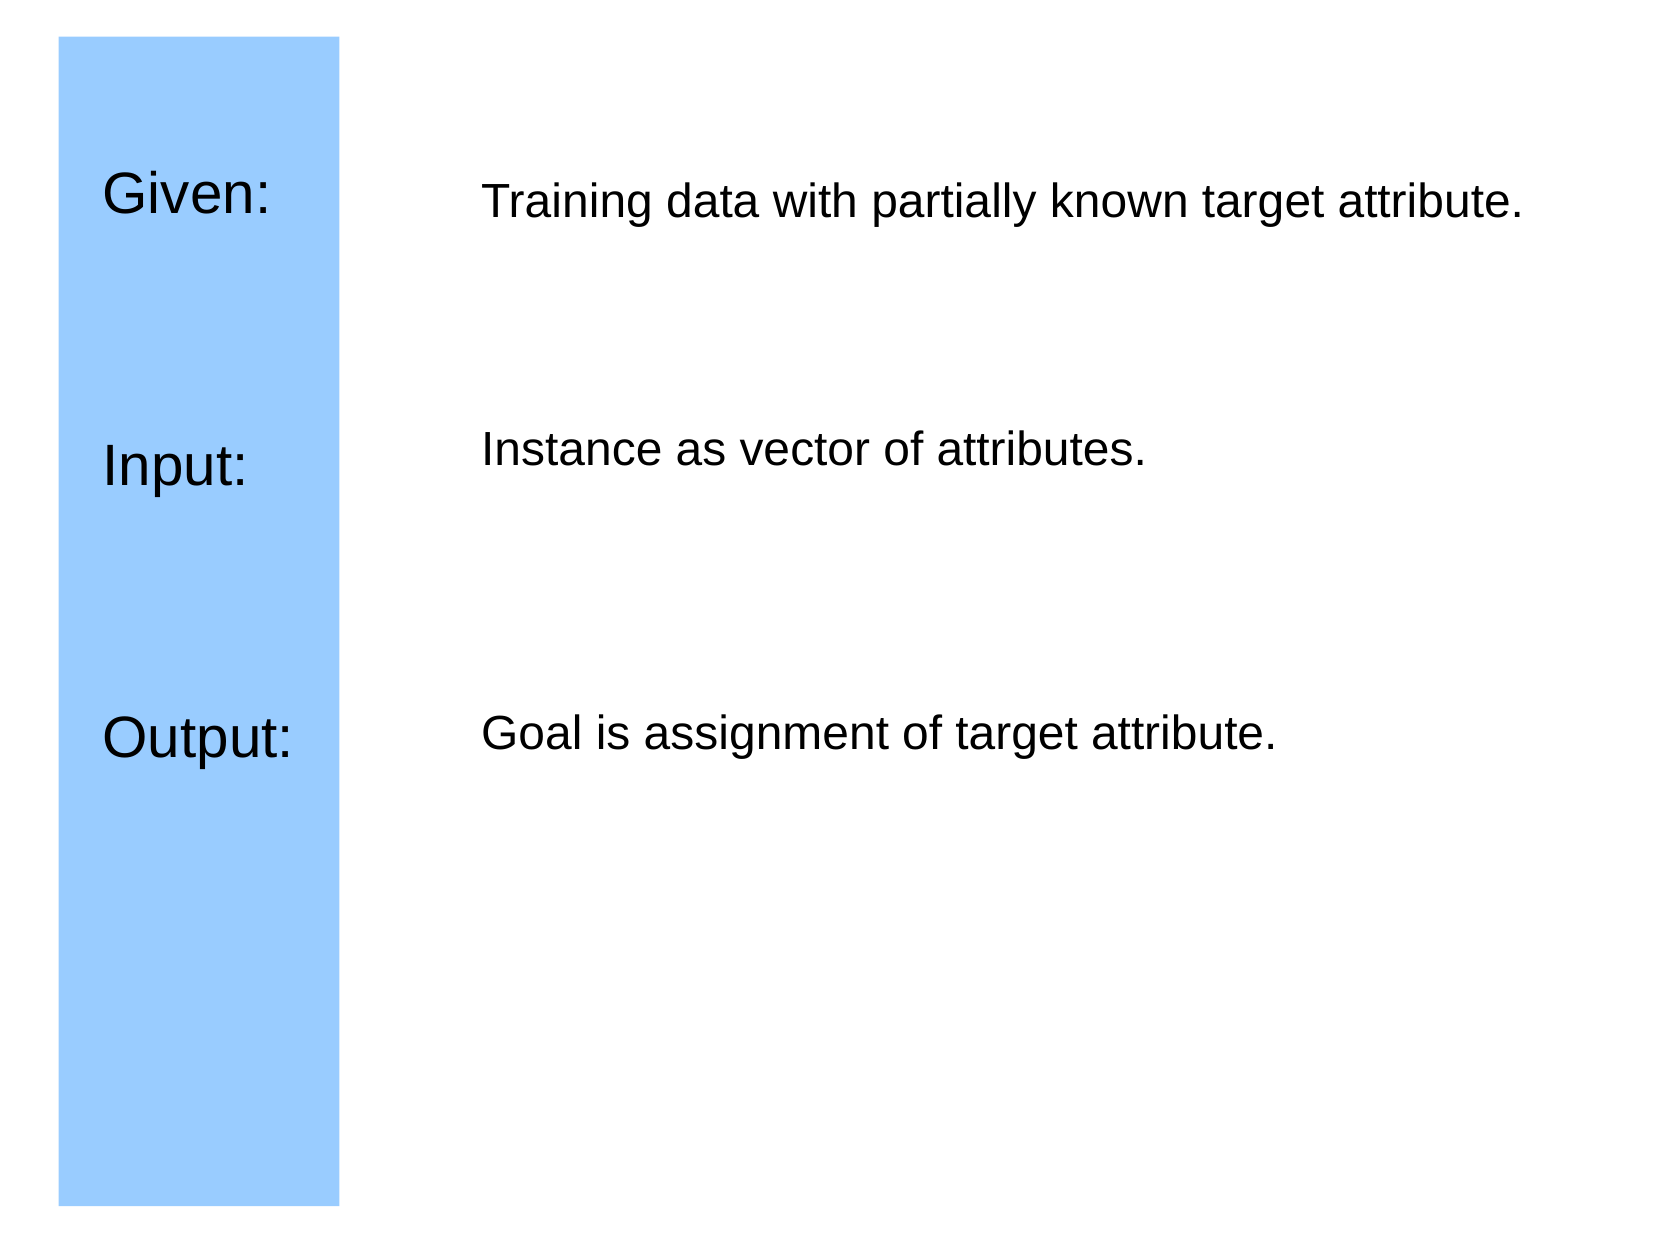

Given:
Training data with partially known target attribute.
Instance as vector of attributes.
Input:
Output:
Goal is assignment of target attribute.